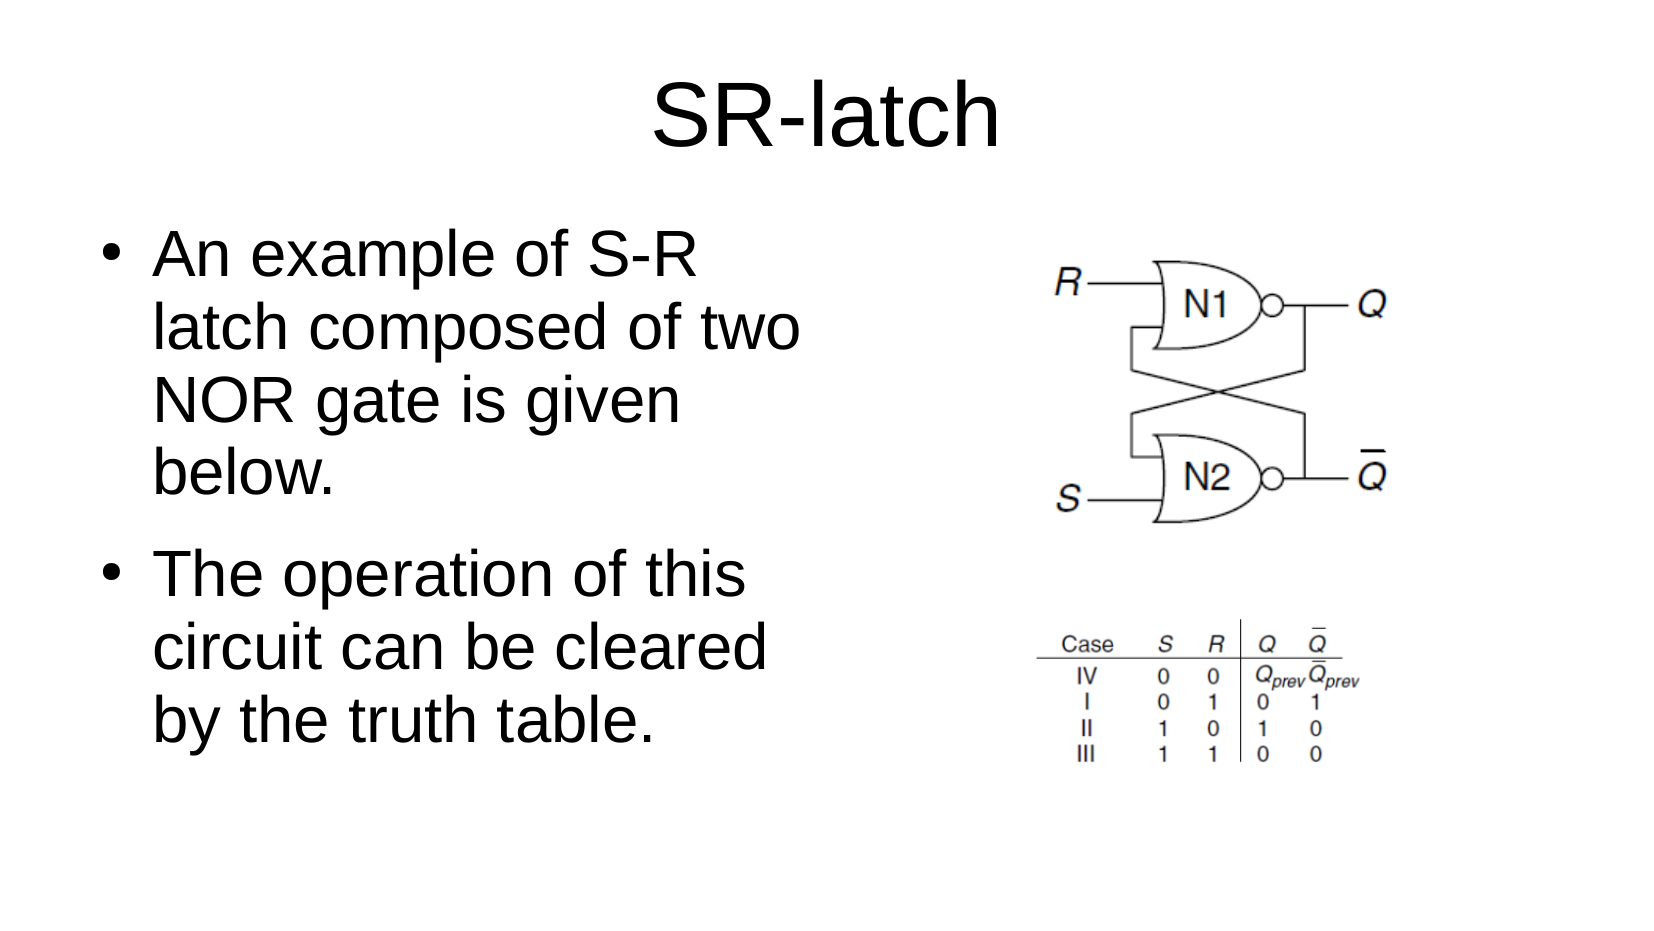

# SR-latch
An example of S-R latch composed of two NOR gate is given below.
The operation of this circuit can be cleared by the truth table.